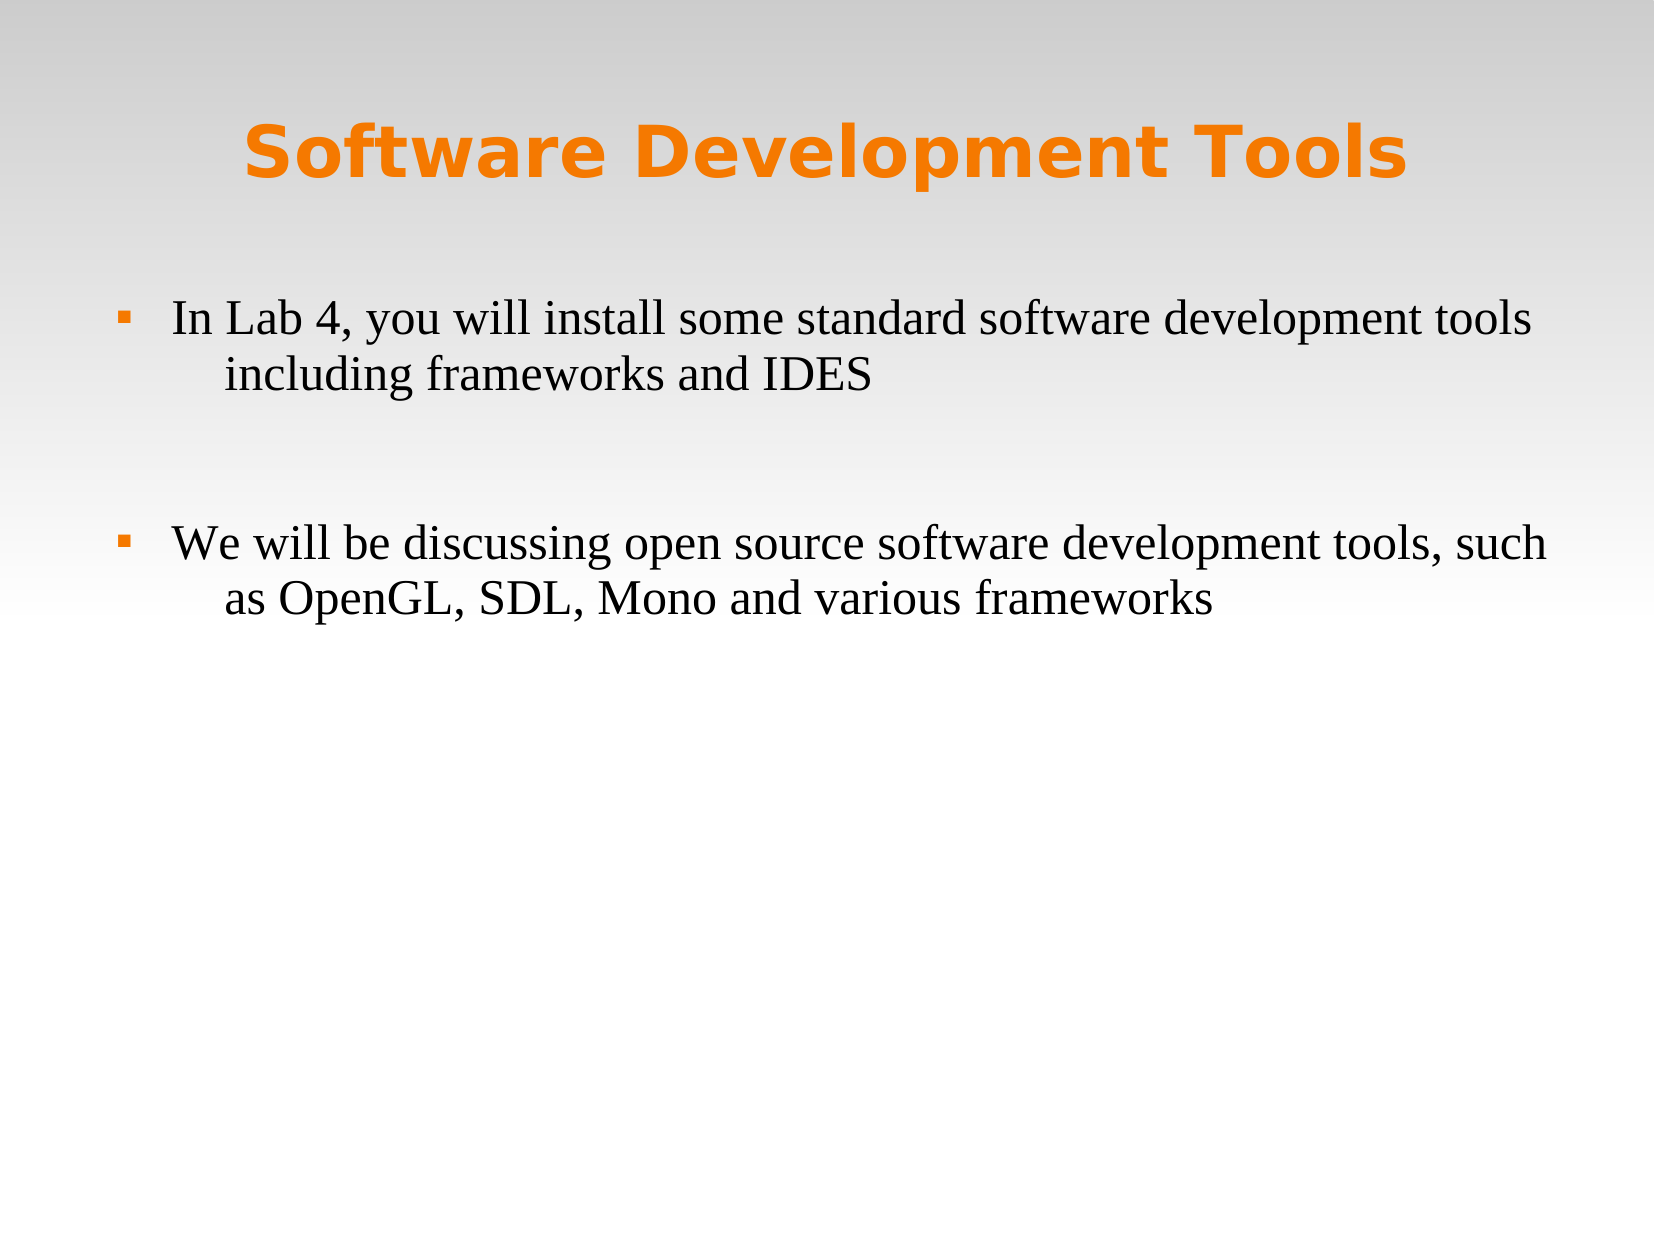

# Software Development Tools
In Lab 4, you will install some standard software development tools including frameworks and IDES
We will be discussing open source software development tools, such as OpenGL, SDL, Mono and various frameworks